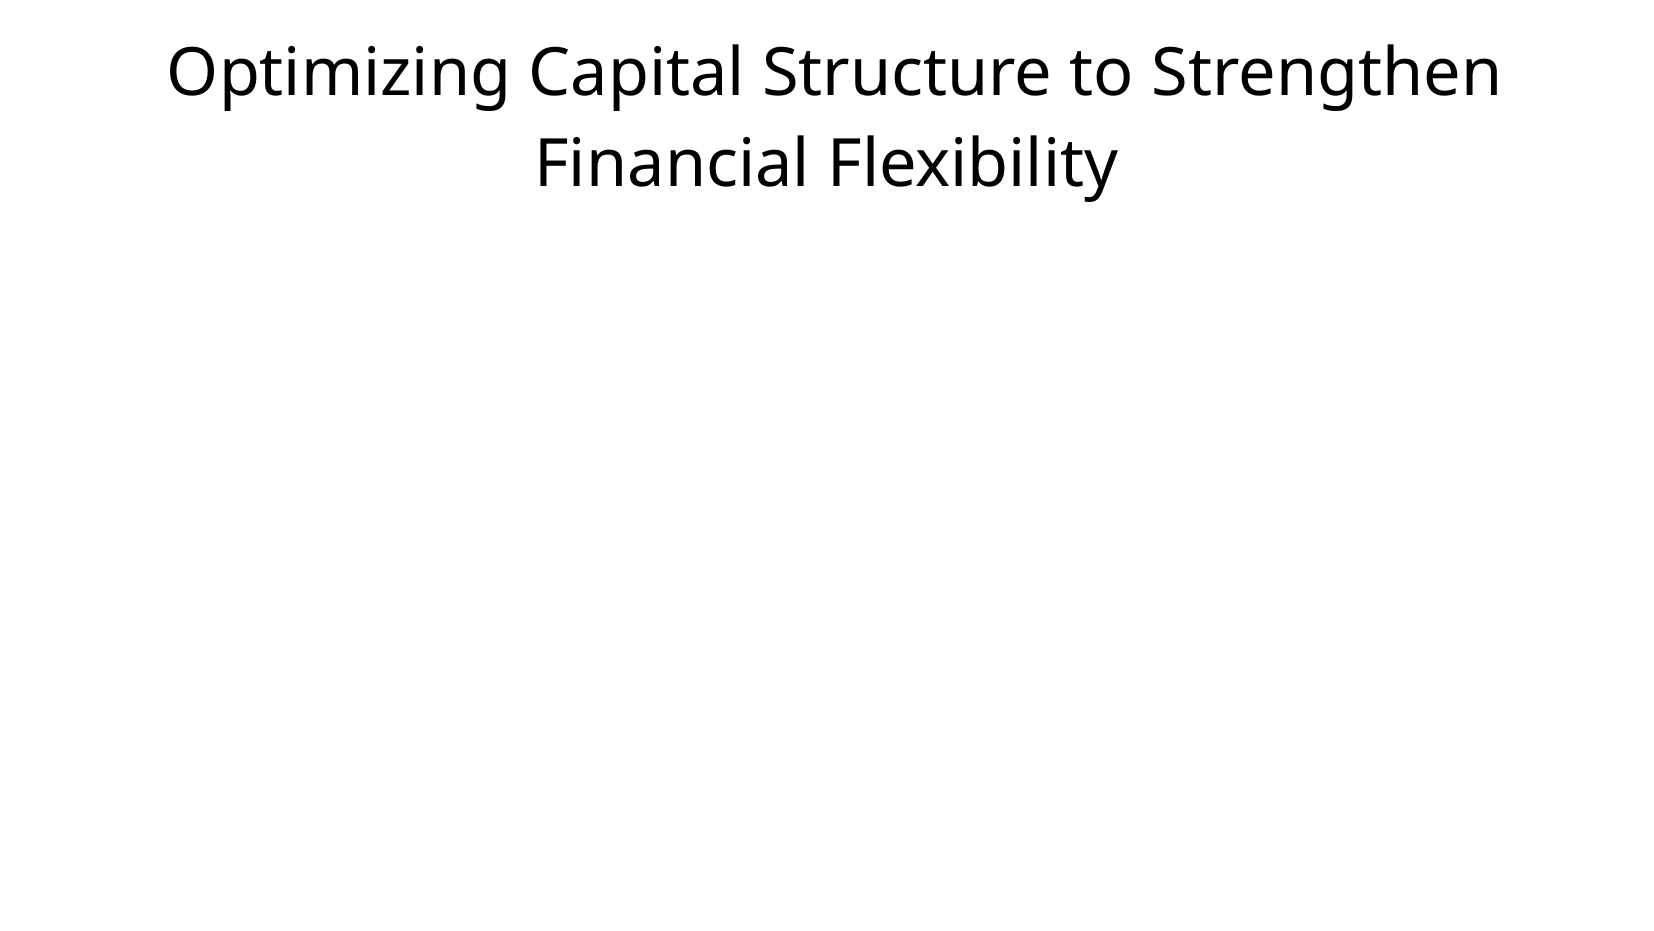

# Optimizing Capital Structure to Strengthen Financial Flexibility